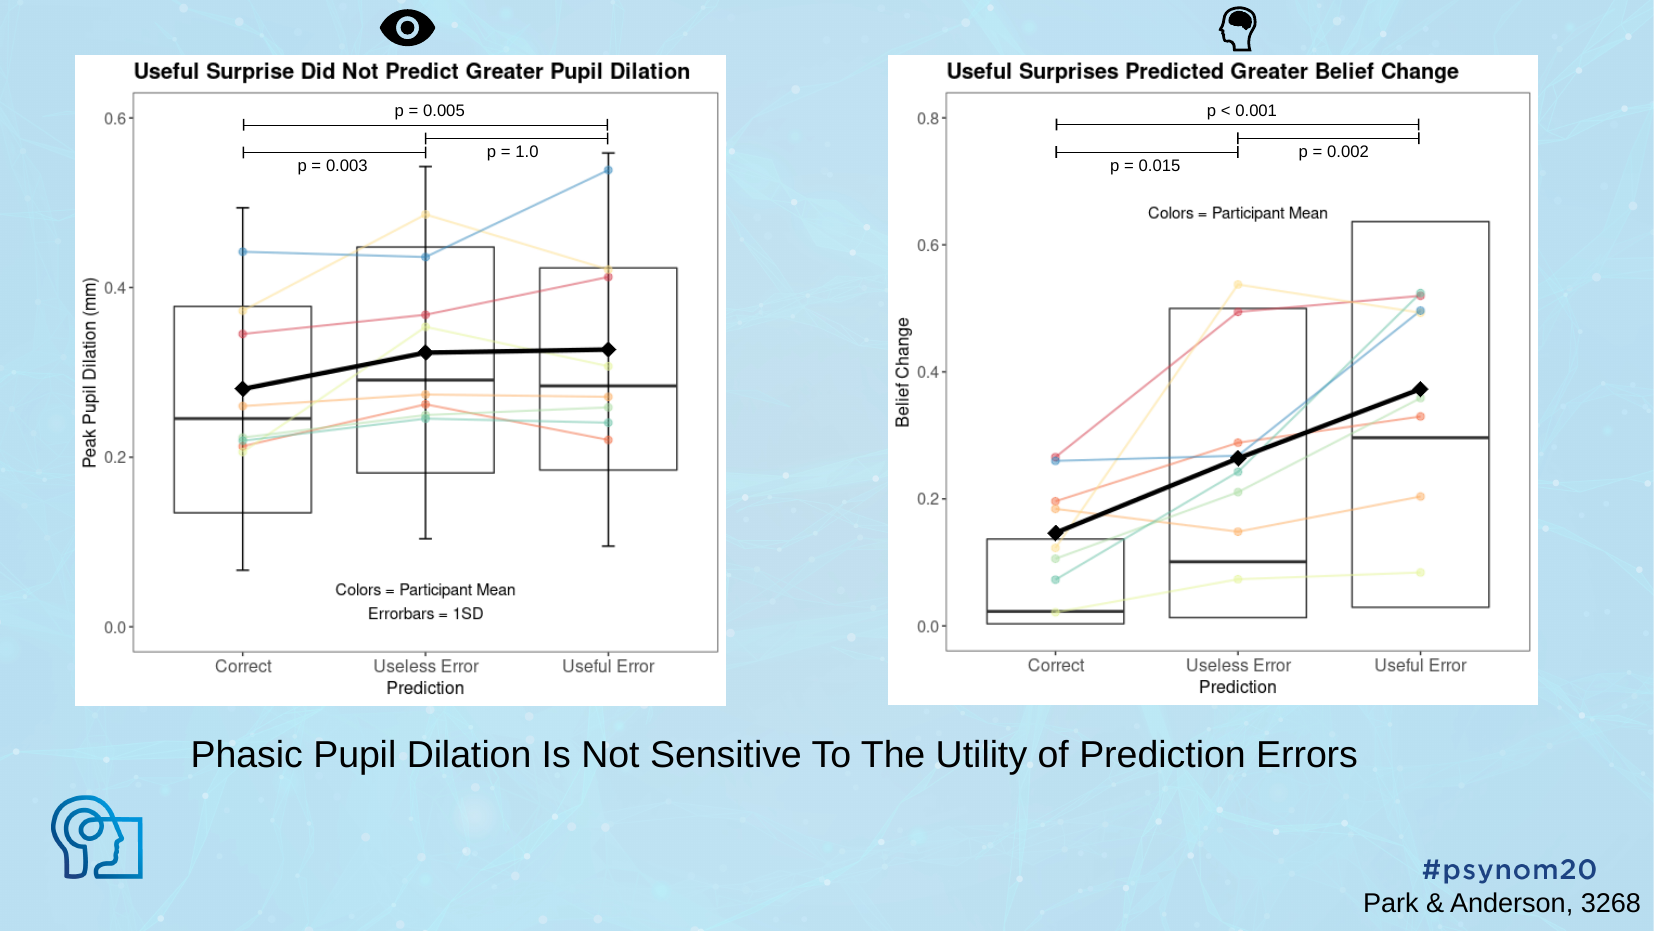

p < 0.001
p = 0.005
p = 0.002
p = 1.0
p = 0.015
p = 0.003
Phasic Pupil Dilation Is Not Sensitive To The Utility of Prediction Errors
Park & Anderson, 3268